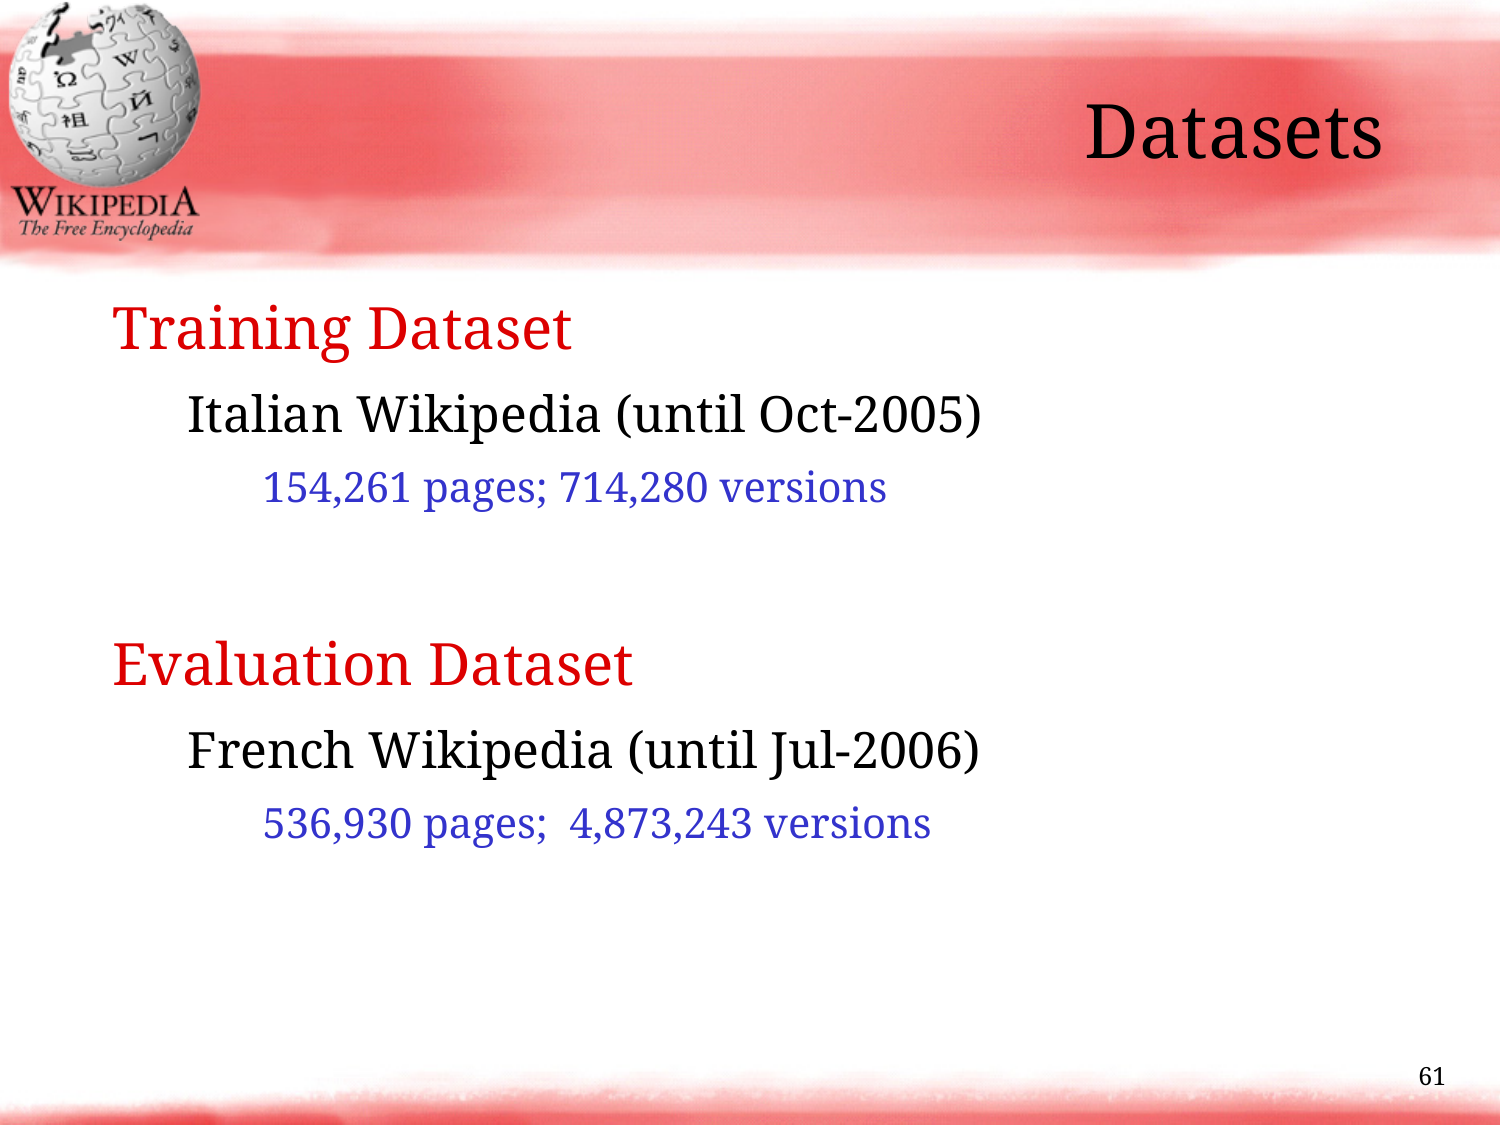

# Datasets
Training Dataset
Italian Wikipedia (until Oct-2005)‏
154,261 pages; 714,280 versions
Evaluation Dataset
French Wikipedia (until Jul-2006)‏
536,930 pages; 4,873,243 versions
61